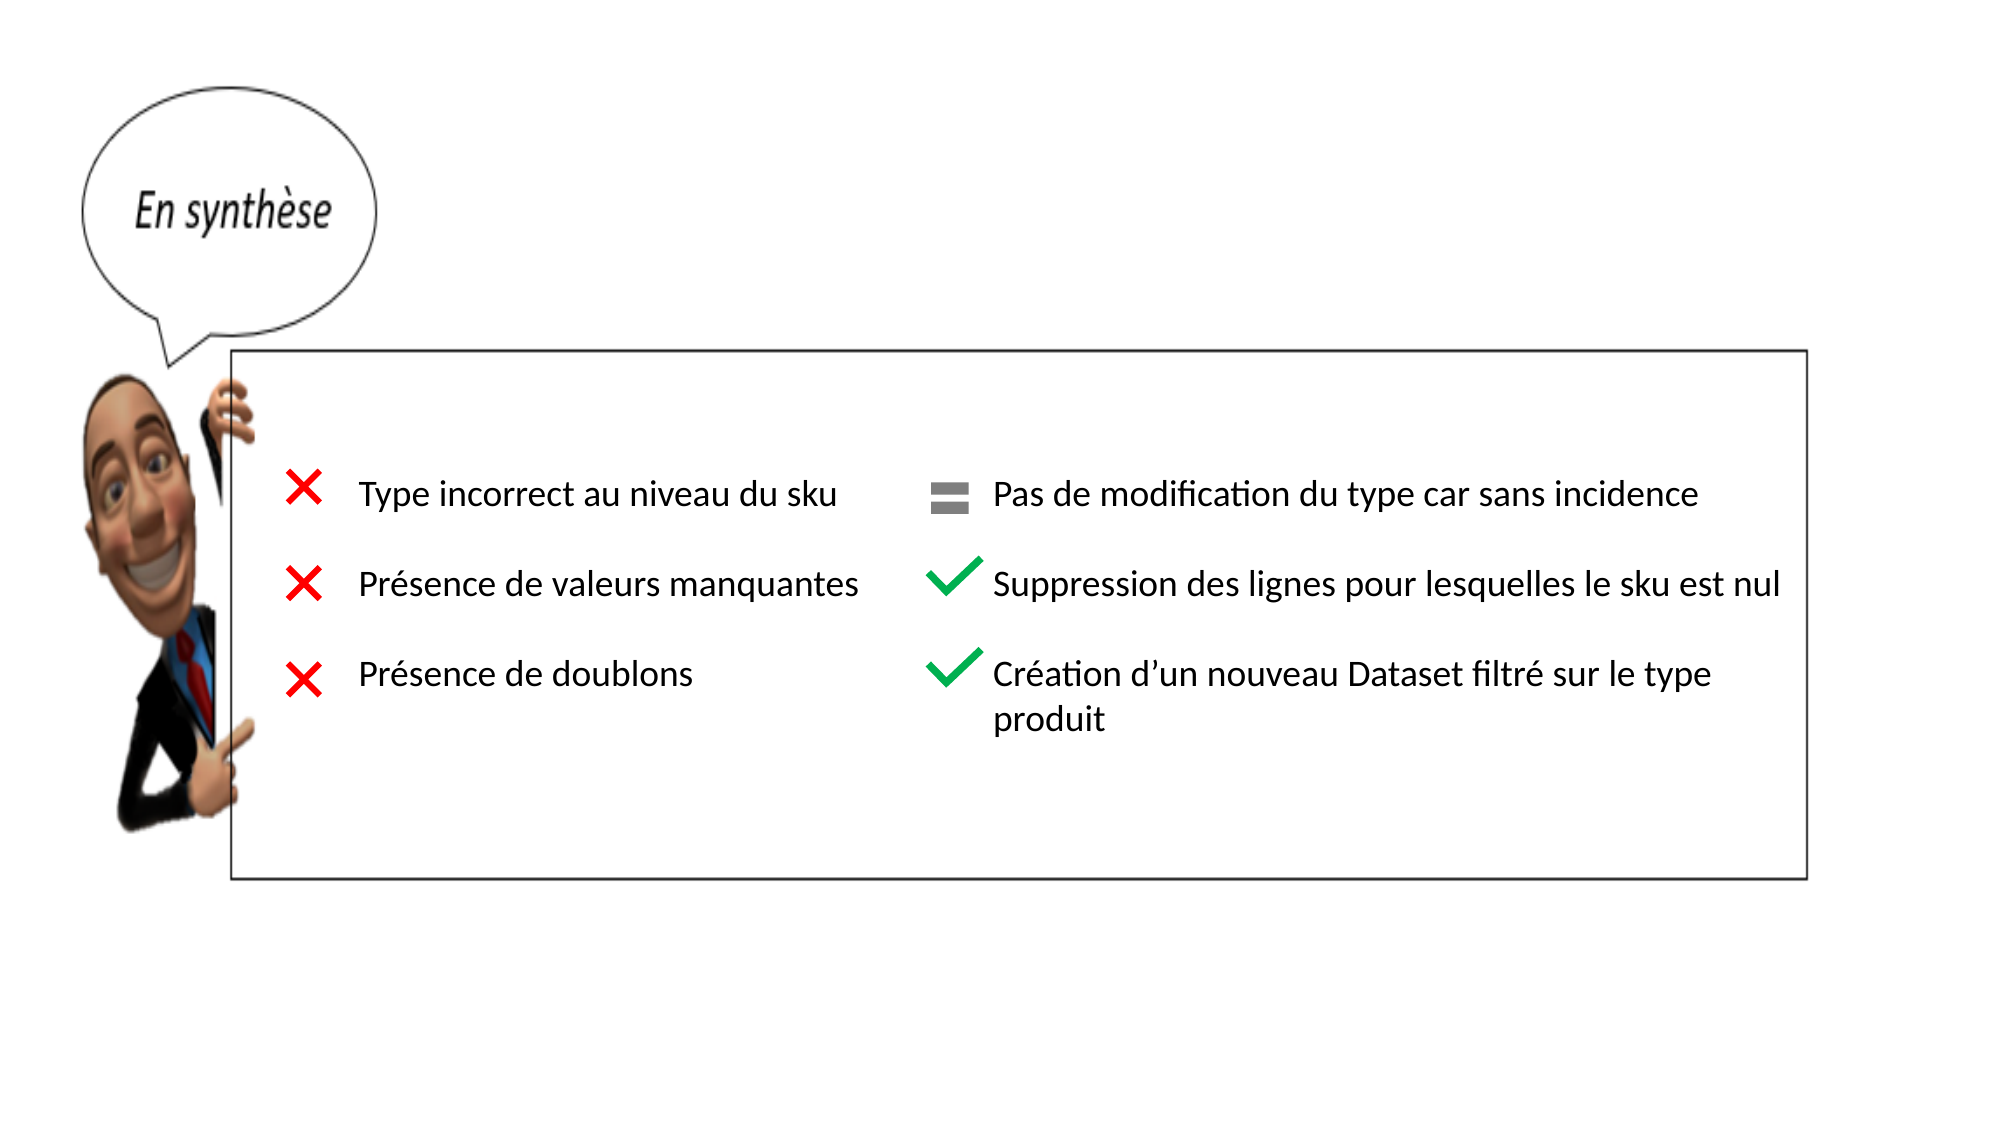

Type incorrect au niveau du sku
Présence de valeurs manquantes
Présence de doublons
Pas de modification du type car sans incidence
Suppression des lignes pour lesquelles le sku est nul
Création d’un nouveau Dataset filtré sur le type produit